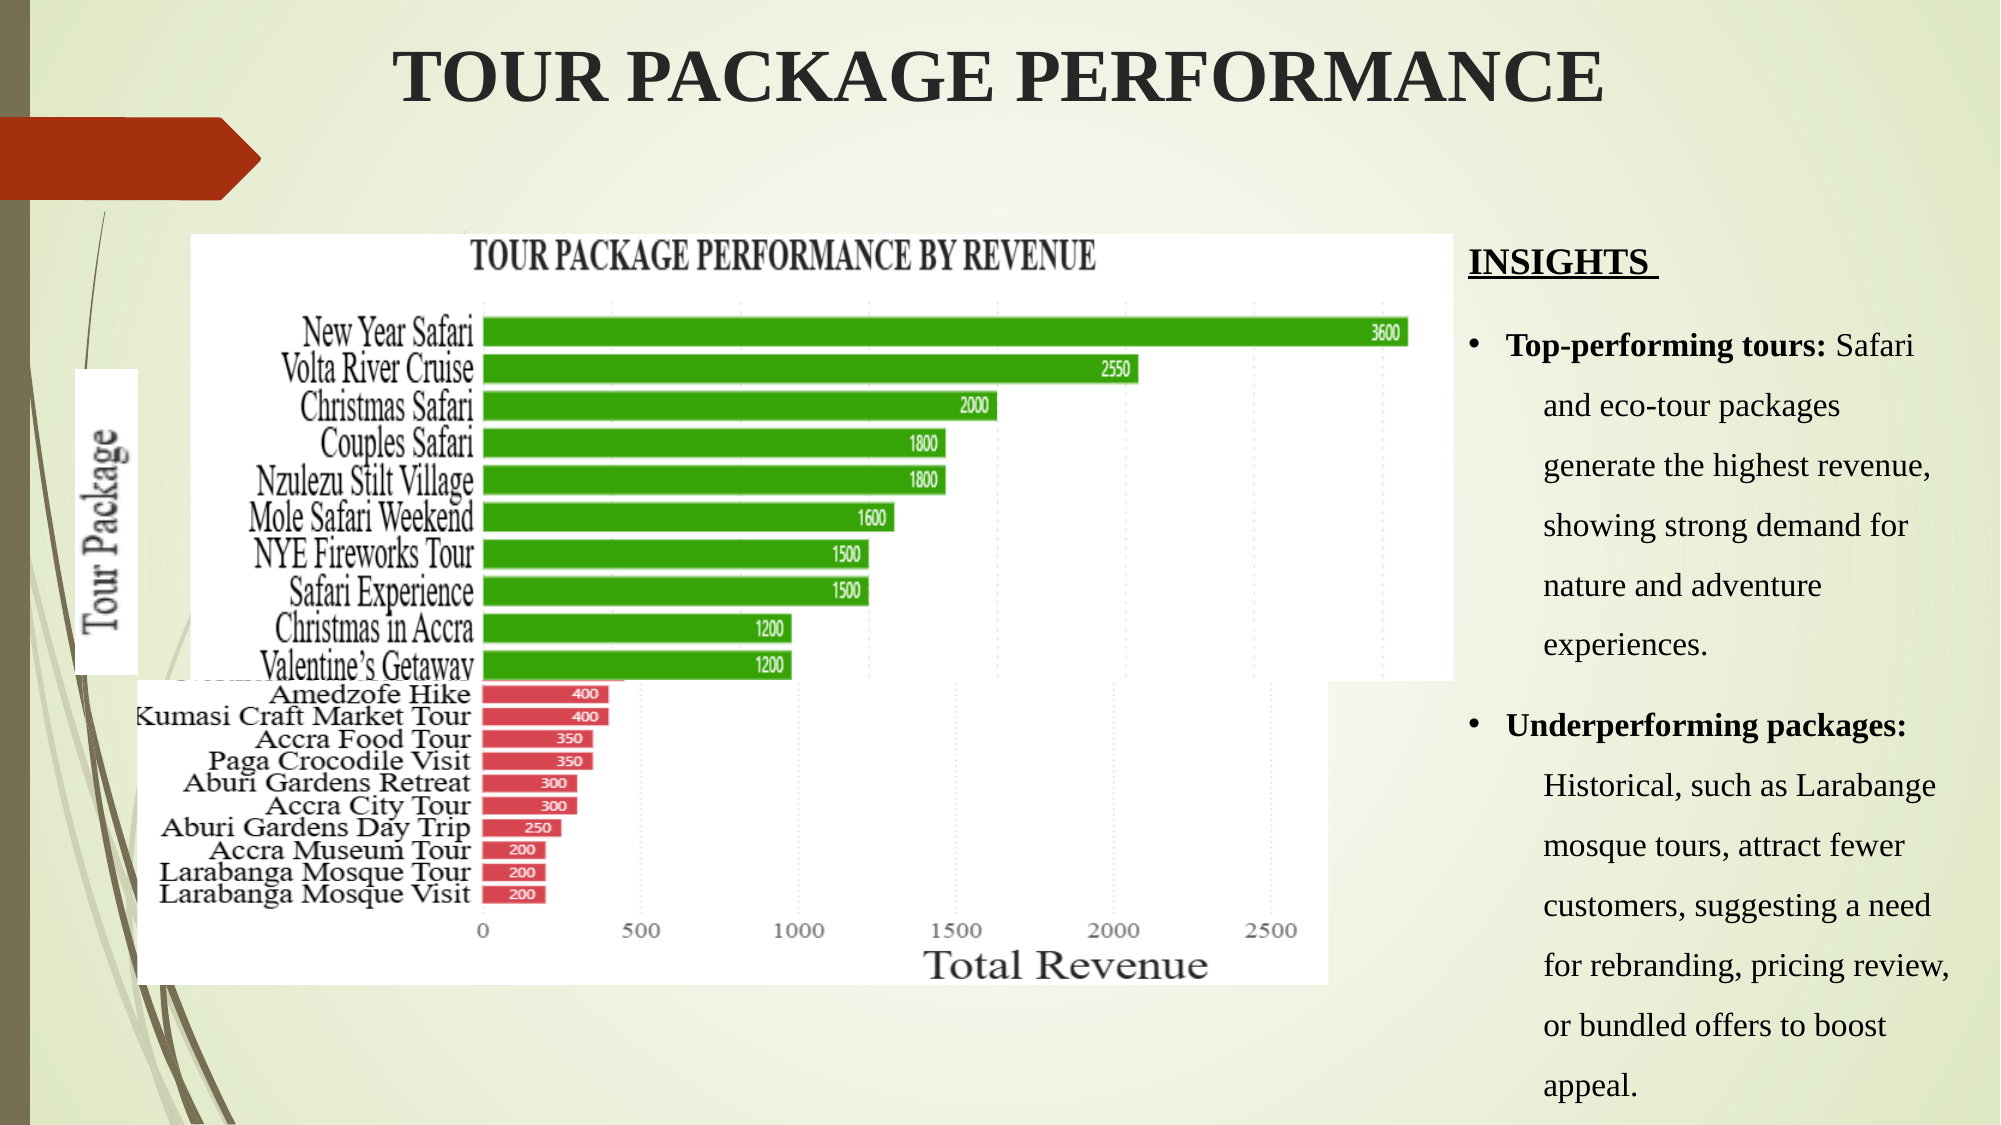

# TOUR PACKAGE PERFORMANCE
INSIGHTS
Top-performing tours: Safari and eco-tour packages generate the highest revenue, showing strong demand for nature and adventure experiences.
Underperforming packages: Historical, such as Larabange mosque tours, attract fewer customers, suggesting a need for rebranding, pricing review, or bundled offers to boost appeal.